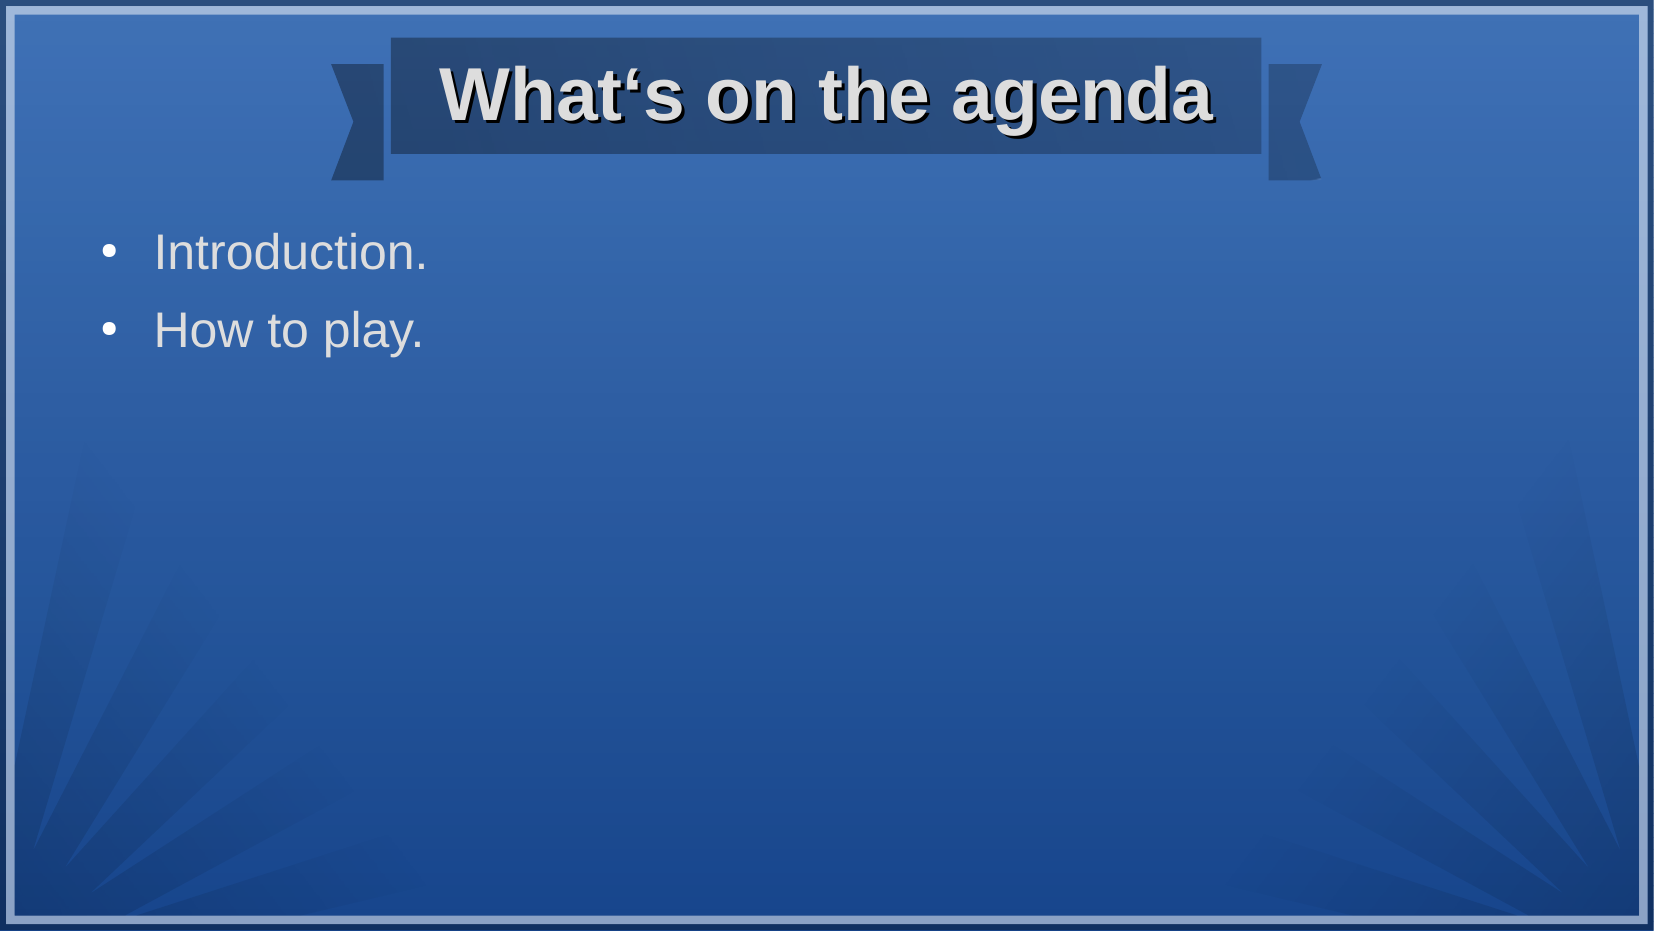

# What‘s on the agenda
Introduction.
How to play.